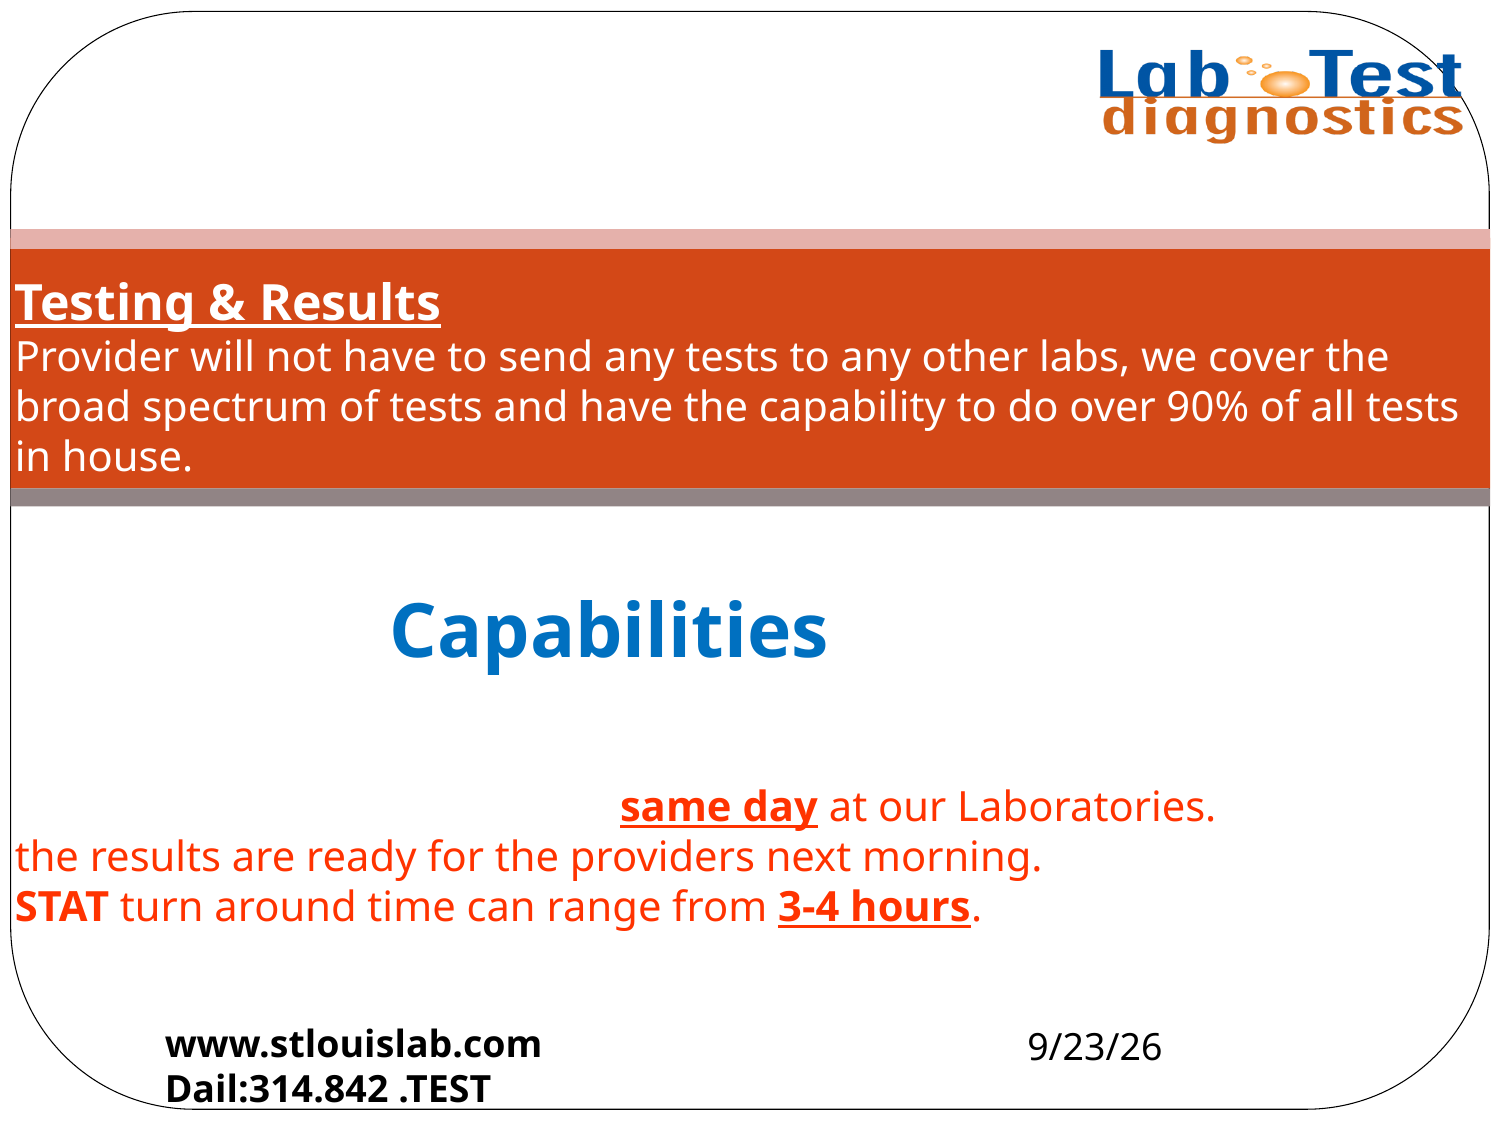

Capabilities
# Testing & Results
Provider will not have to send any tests to any other labs, we cover the broad spectrum of tests and have the capability to do over 90% of all tests in house.
We have arrangements with the biggest and
 most specialized reference labs to get remaining 10% tests done.
As PHYSICIAN you have the comfort of knowing
 that all testing will be done in St. Louis.
All regulation tests are run the same day at our Laboratories.
the results are ready for the providers next morning.
STAT turn around time can range from 3-4 hours.
www.stlouislab.com Dail:314.842 .TEST